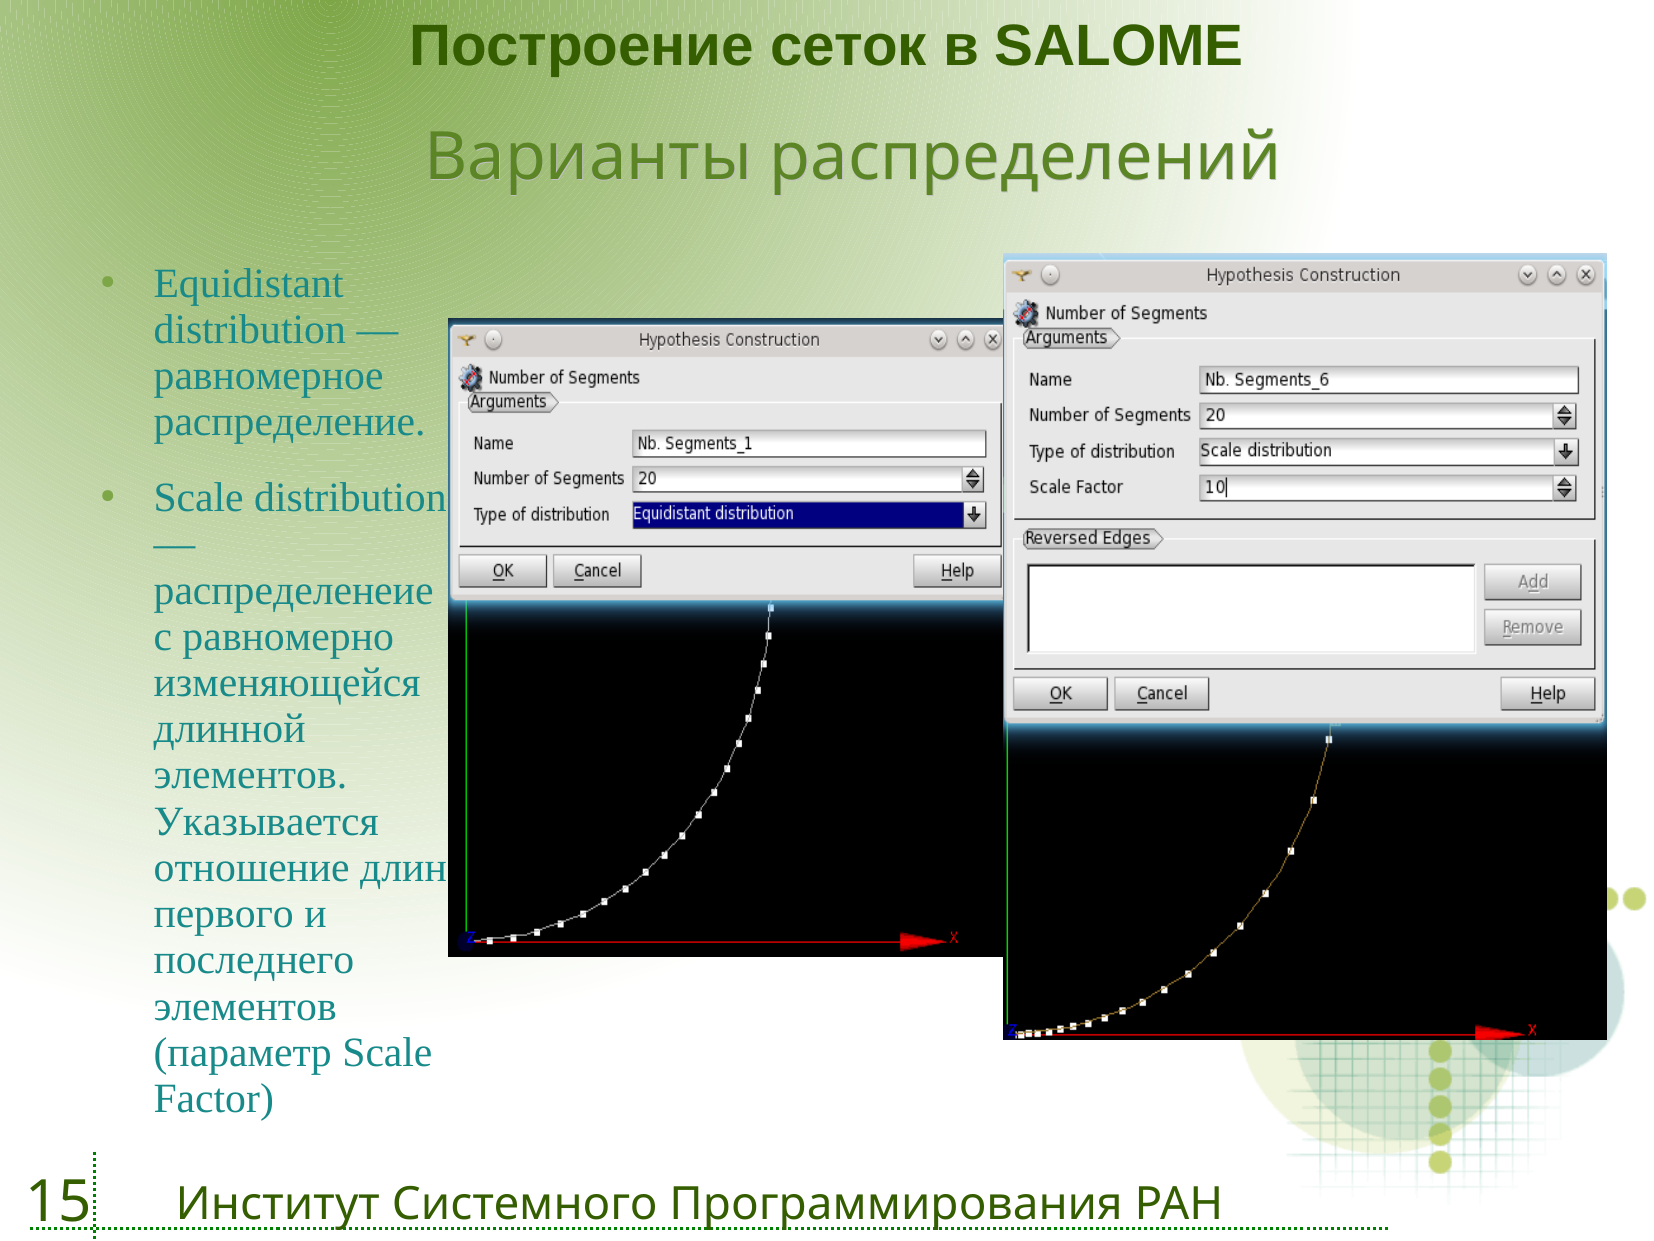

# Варианты распределений
Equidistant distribution — равномерное распределение.
Scale distribution — распределенеие с равномерно изменяющейся длинной элементов. Указывается отношение длин первого и последнего элементов (параметр Scale Factor)